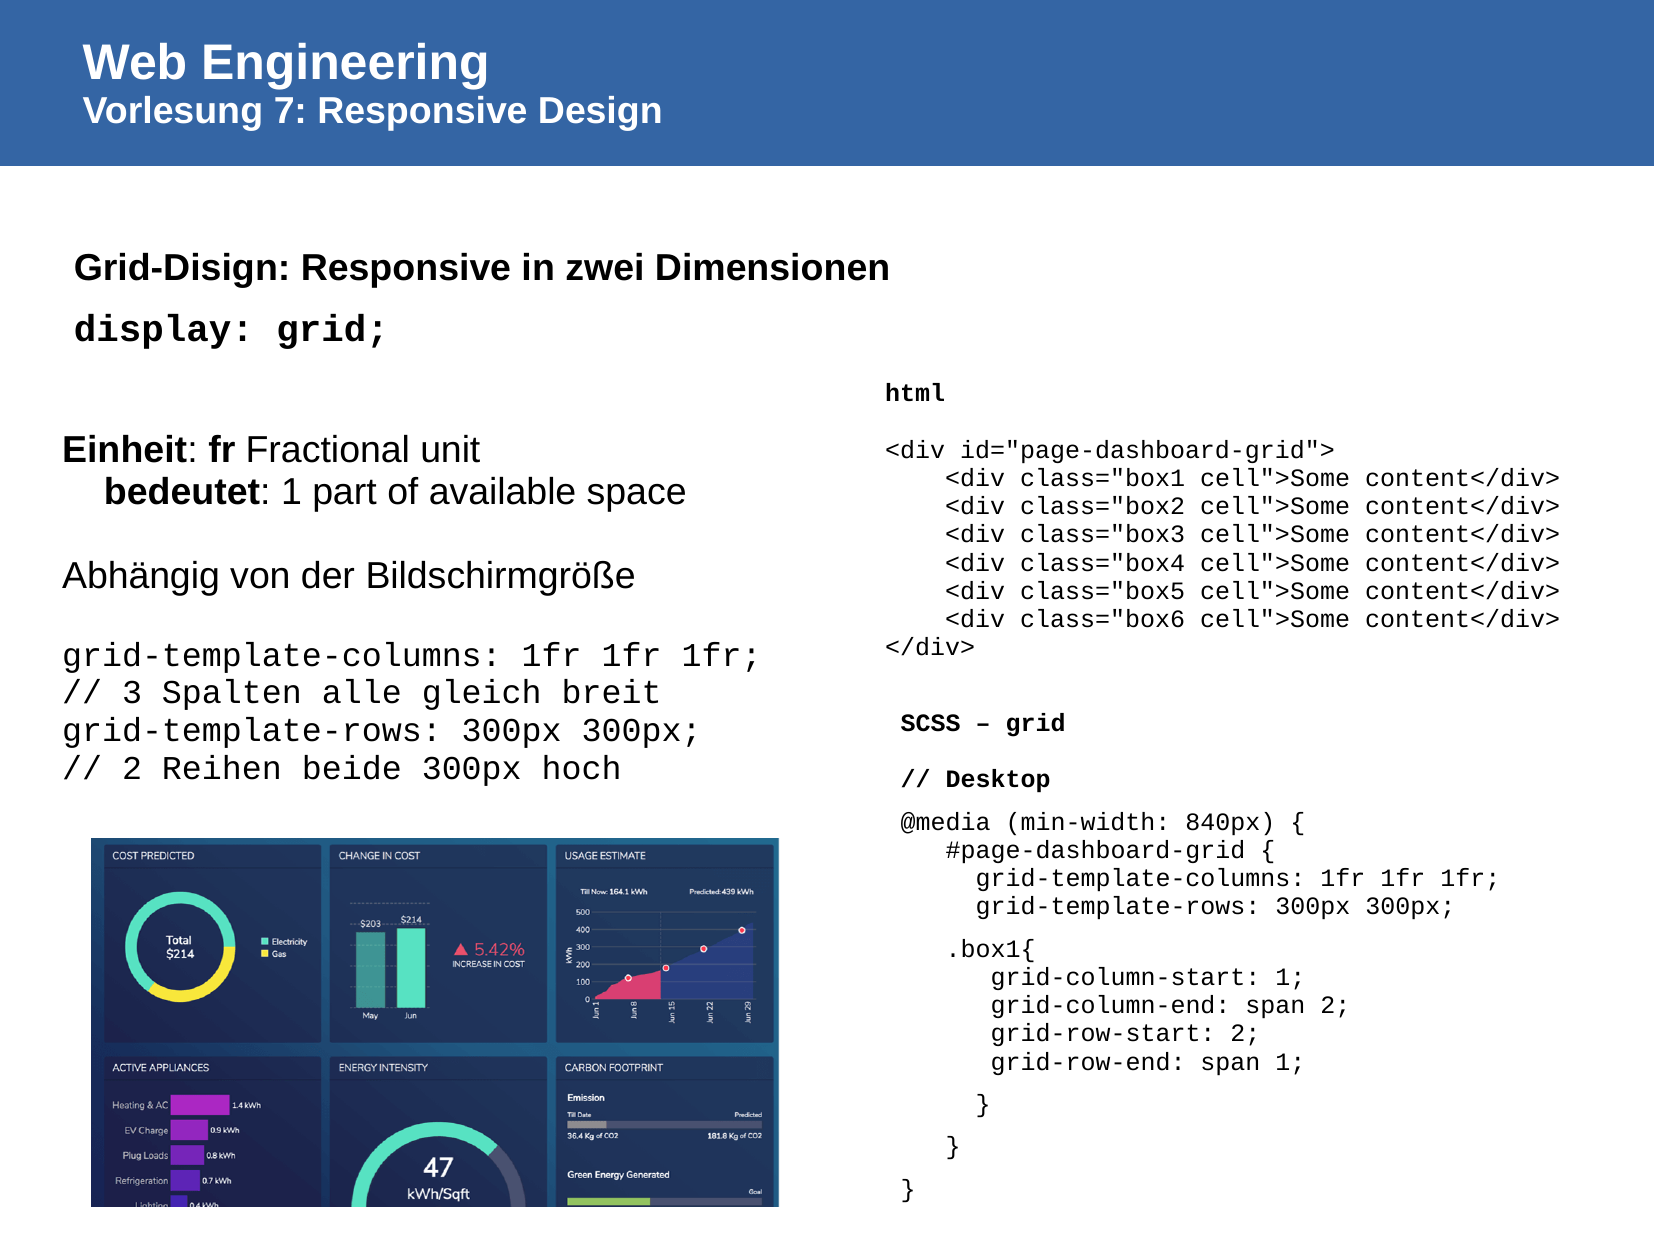

# Web Engineering Vorlesung 7: Responsive Design
Grid-Disign: Responsive in zwei Dimensionen
display: grid;
html
<div id="page-dashboard-grid">
 <div class="box1 cell">Some content</div>
 <div class="box2 cell">Some content</div>
 <div class="box3 cell">Some content</div>
 <div class="box4 cell">Some content</div>
 <div class="box5 cell">Some content</div>
 <div class="box6 cell">Some content</div>
</div>
Einheit: fr Fractional unit
 bedeutet: 1 part of available space
Abhängig von der Bildschirmgröße
grid-template-columns: 1fr 1fr 1fr;
// 3 Spalten alle gleich breit
grid-template-rows: 300px 300px;
// 2 Reihen beide 300px hoch
SCSS – grid
// Desktop
@media (min-width: 840px) {
 #page-dashboard-grid {
 grid-template-columns: 1fr 1fr 1fr;
 grid-template-rows: 300px 300px;
 .box1{
 grid-column-start: 1;
 grid-column-end: span 2;
 grid-row-start: 2;
 grid-row-end: span 1;
 }
 }
}